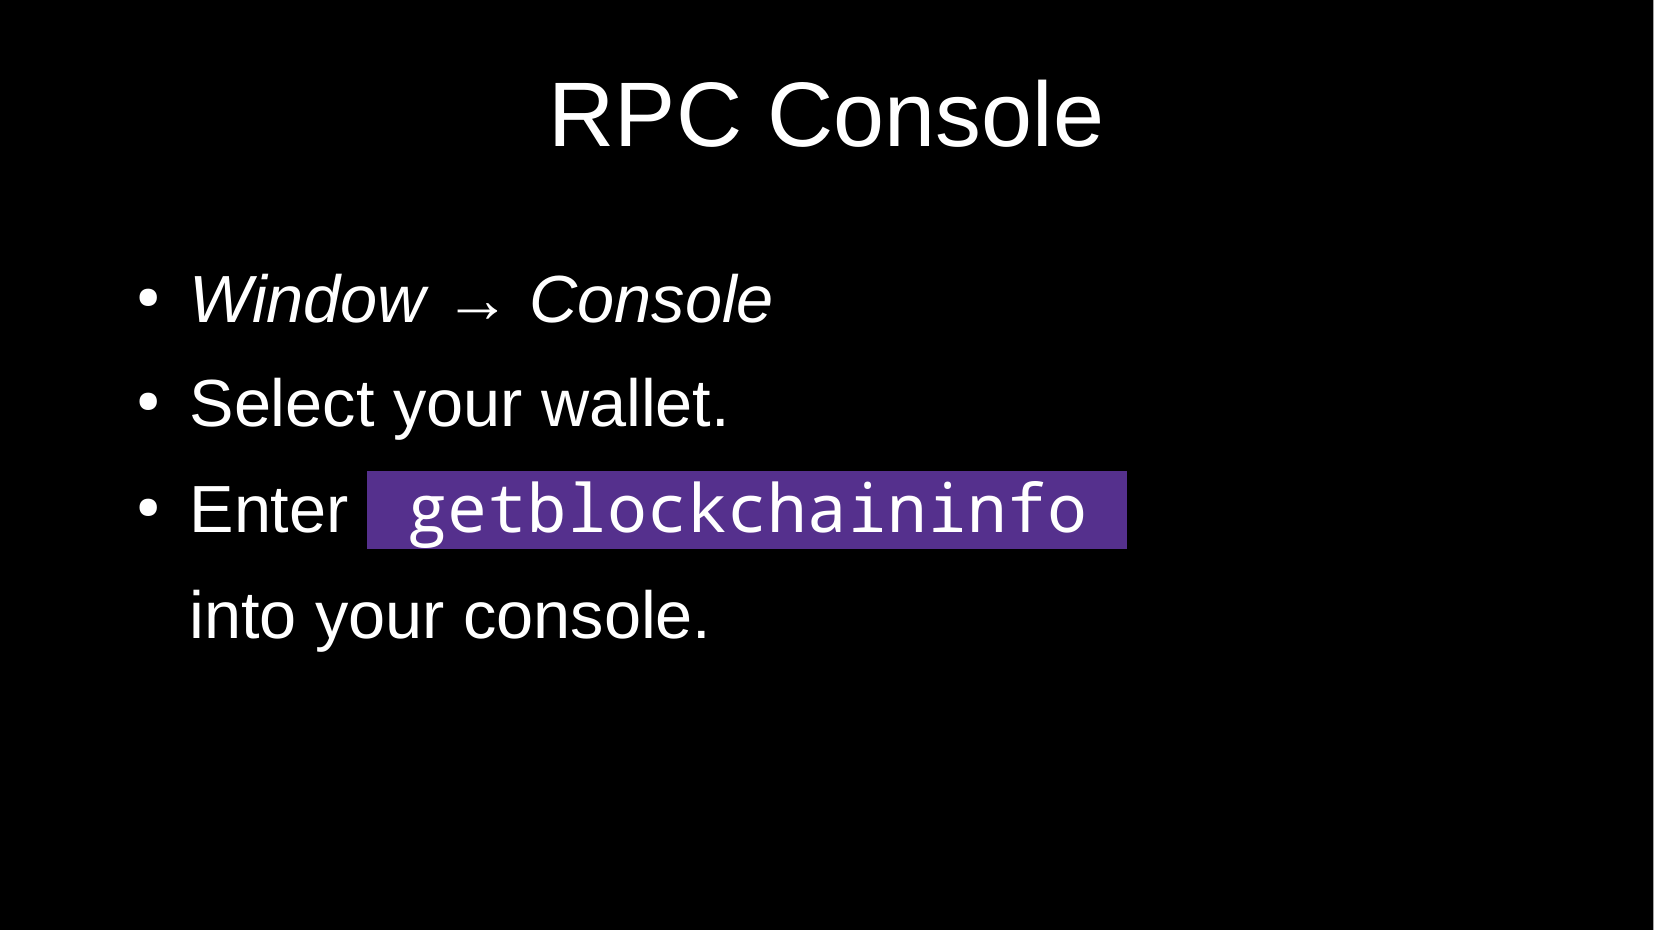

# RPC Console
Window → Console
Select your wallet.
Enter getblockchaininfo
into your console.